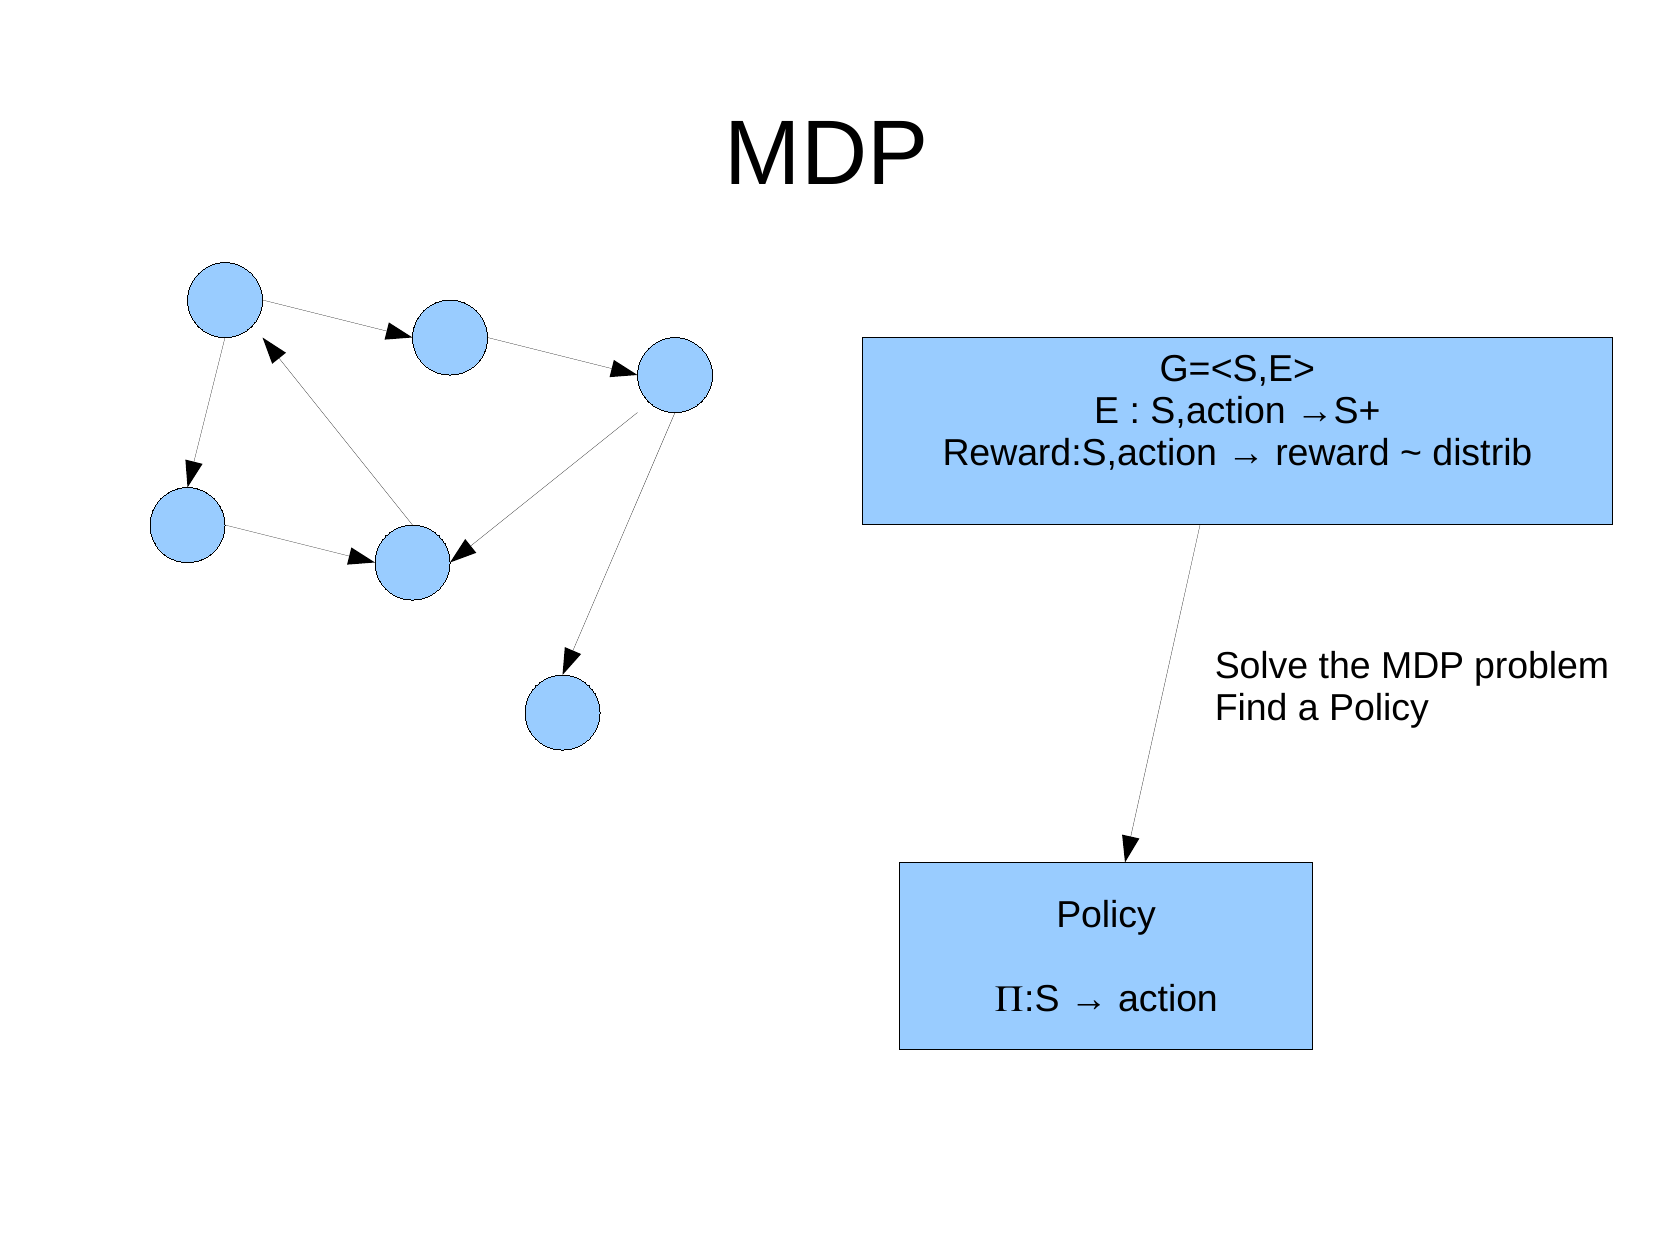

# MDP
G=<S,E>
E : S,action →S+
Reward:S,action → reward ~ distrib
Solve the MDP problem
Find a Policy
Policy
Π:S → action